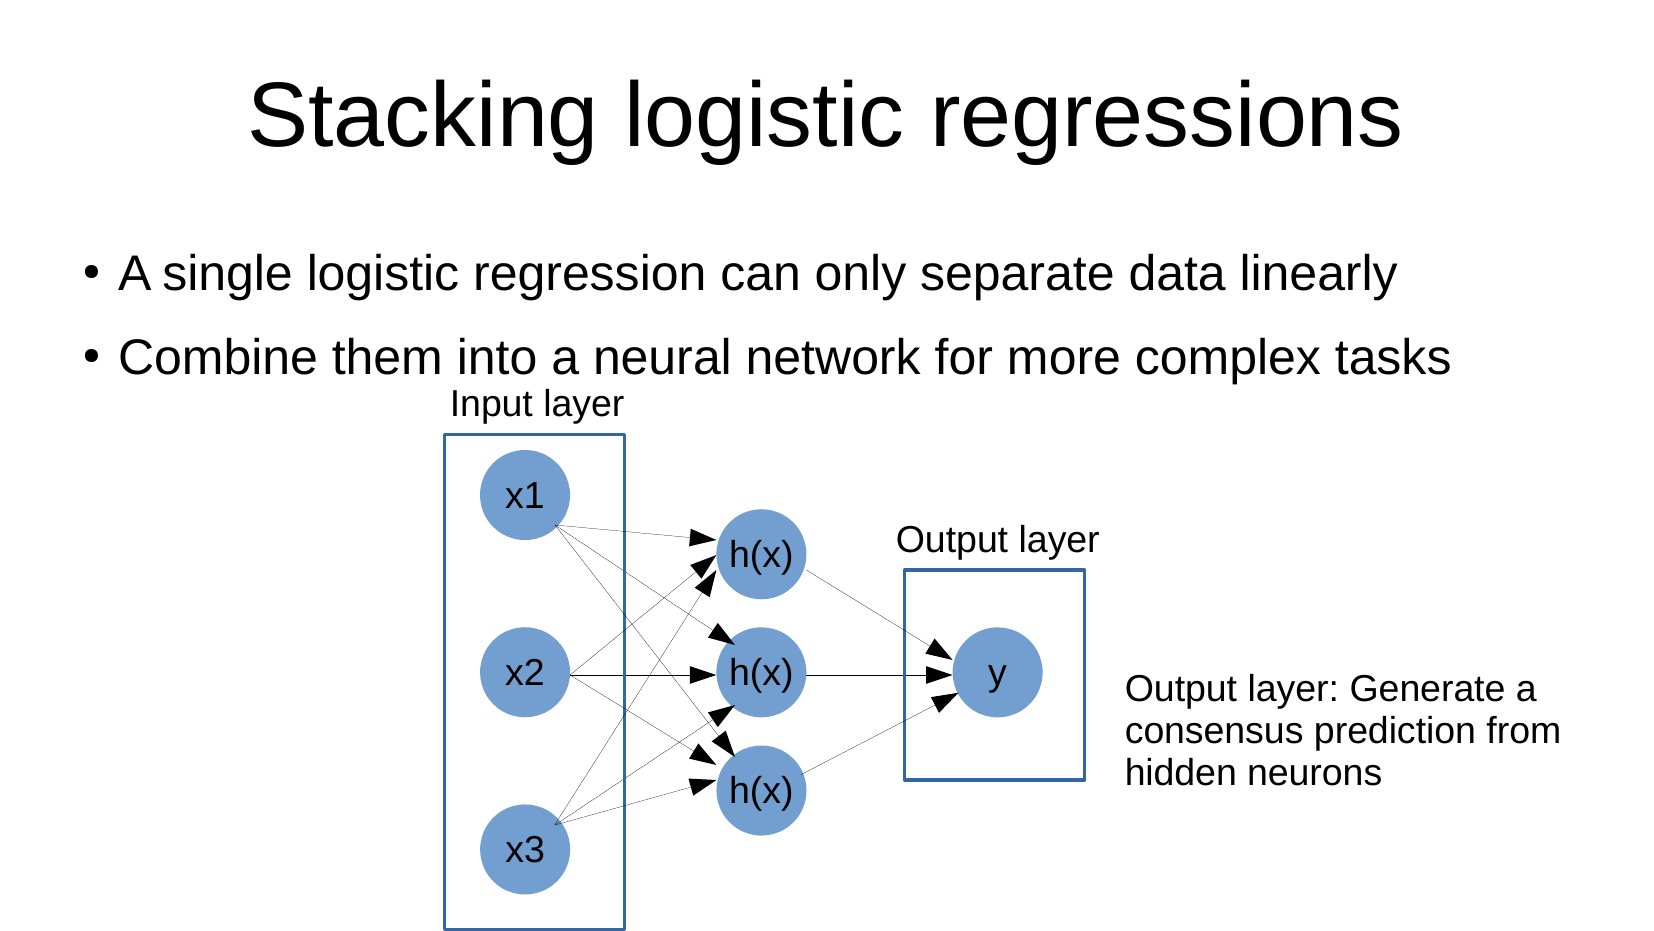

# Stacking logistic regressions
A single logistic regression can only separate data linearly
Combine them into a neural network for more complex tasks
Input layer
x1
h(x)
Output layer
x2
h(x)
y
Output layer: Generate a consensus prediction from hidden neurons
h(x)
x3